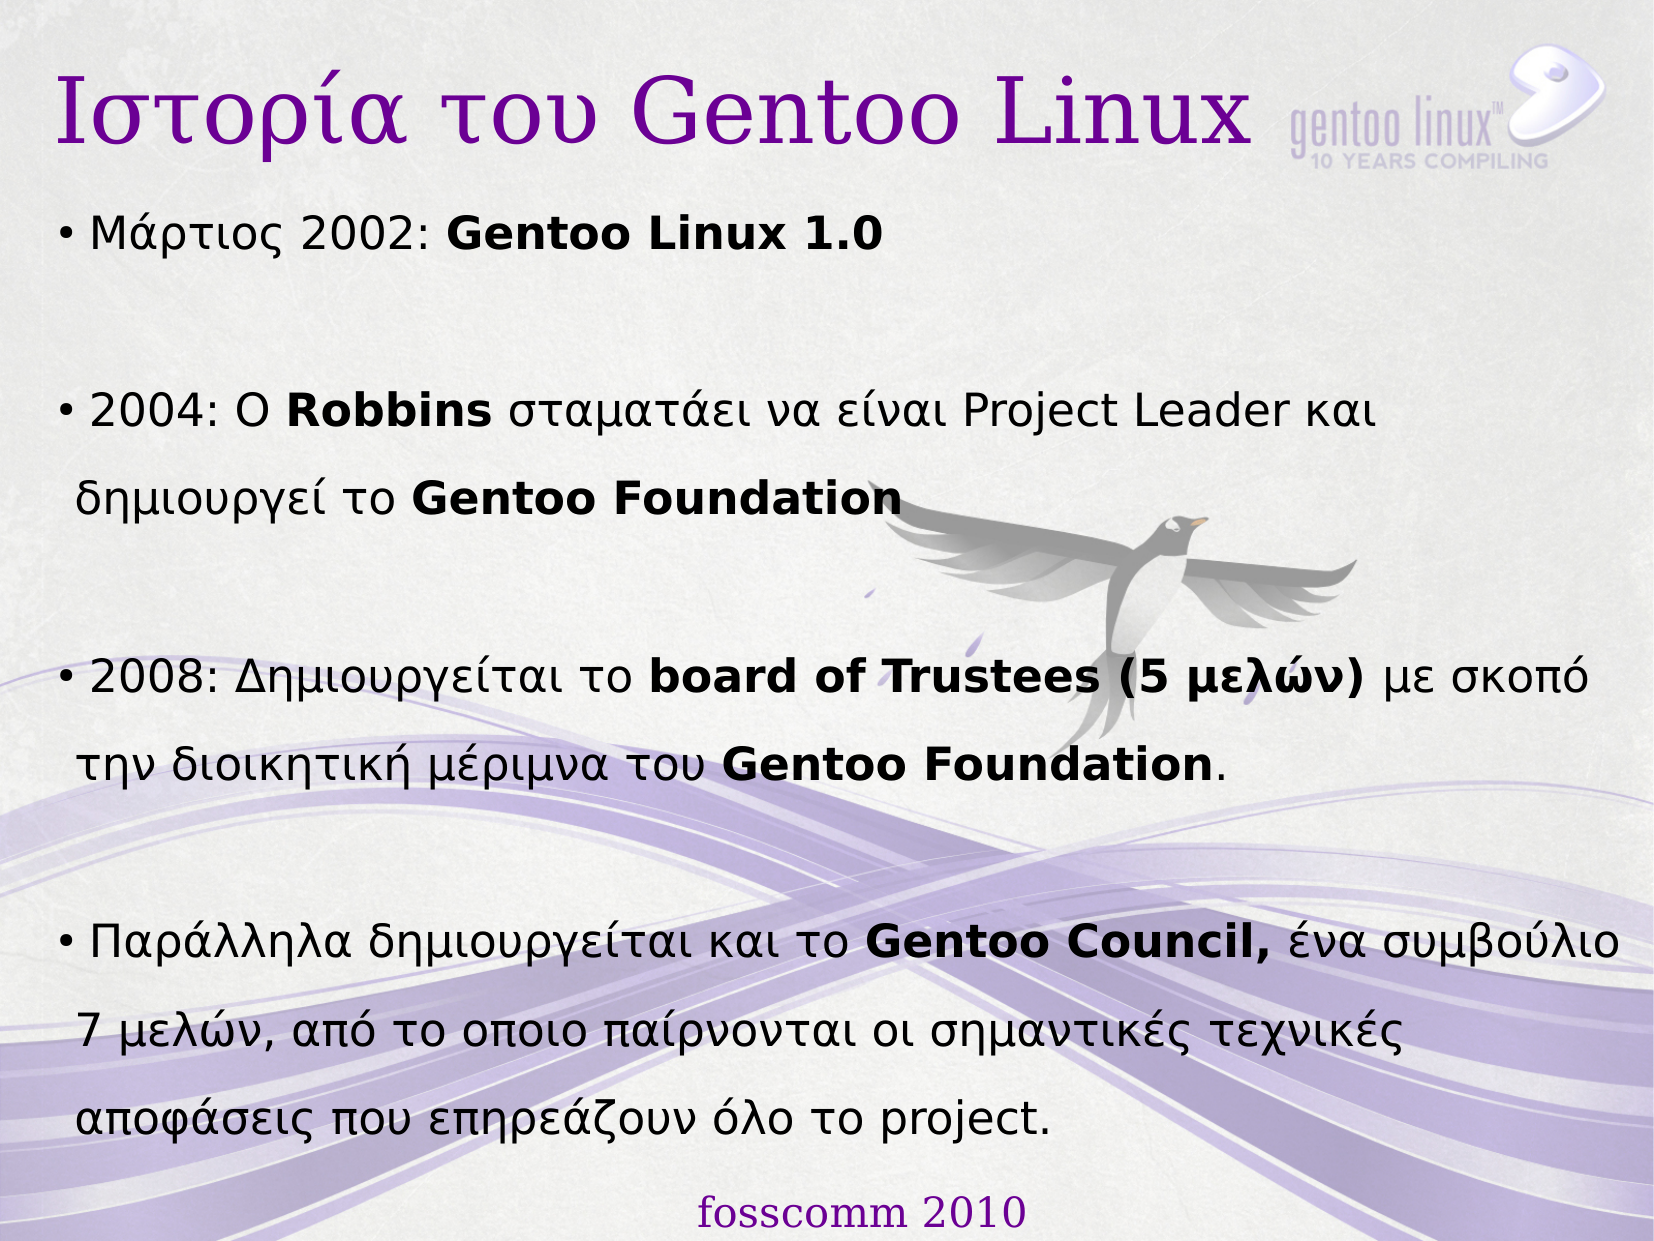

# Ιστορία του Gentoo Linux
 Μάρτιος 2002: Gentoo Linux 1.0
 2004: Ο Robbins σταματάει να είναι Project Leader και
δημιουργεί το Gentoo Foundation
 2008: Δημιουργείται το board of Trustees (5 μελών) με σκοπό
την διοικητική μέριμνα του Gentoo Foundation.
 Παράλληλα δημιουργείται και το Gentoo Council, ένα συμβούλιο
7 μελών, από το οποιο παίρνονται οι σημαντικές τεχνικές
αποφάσεις που επηρεάζουν όλο το project.
fosscomm 2010